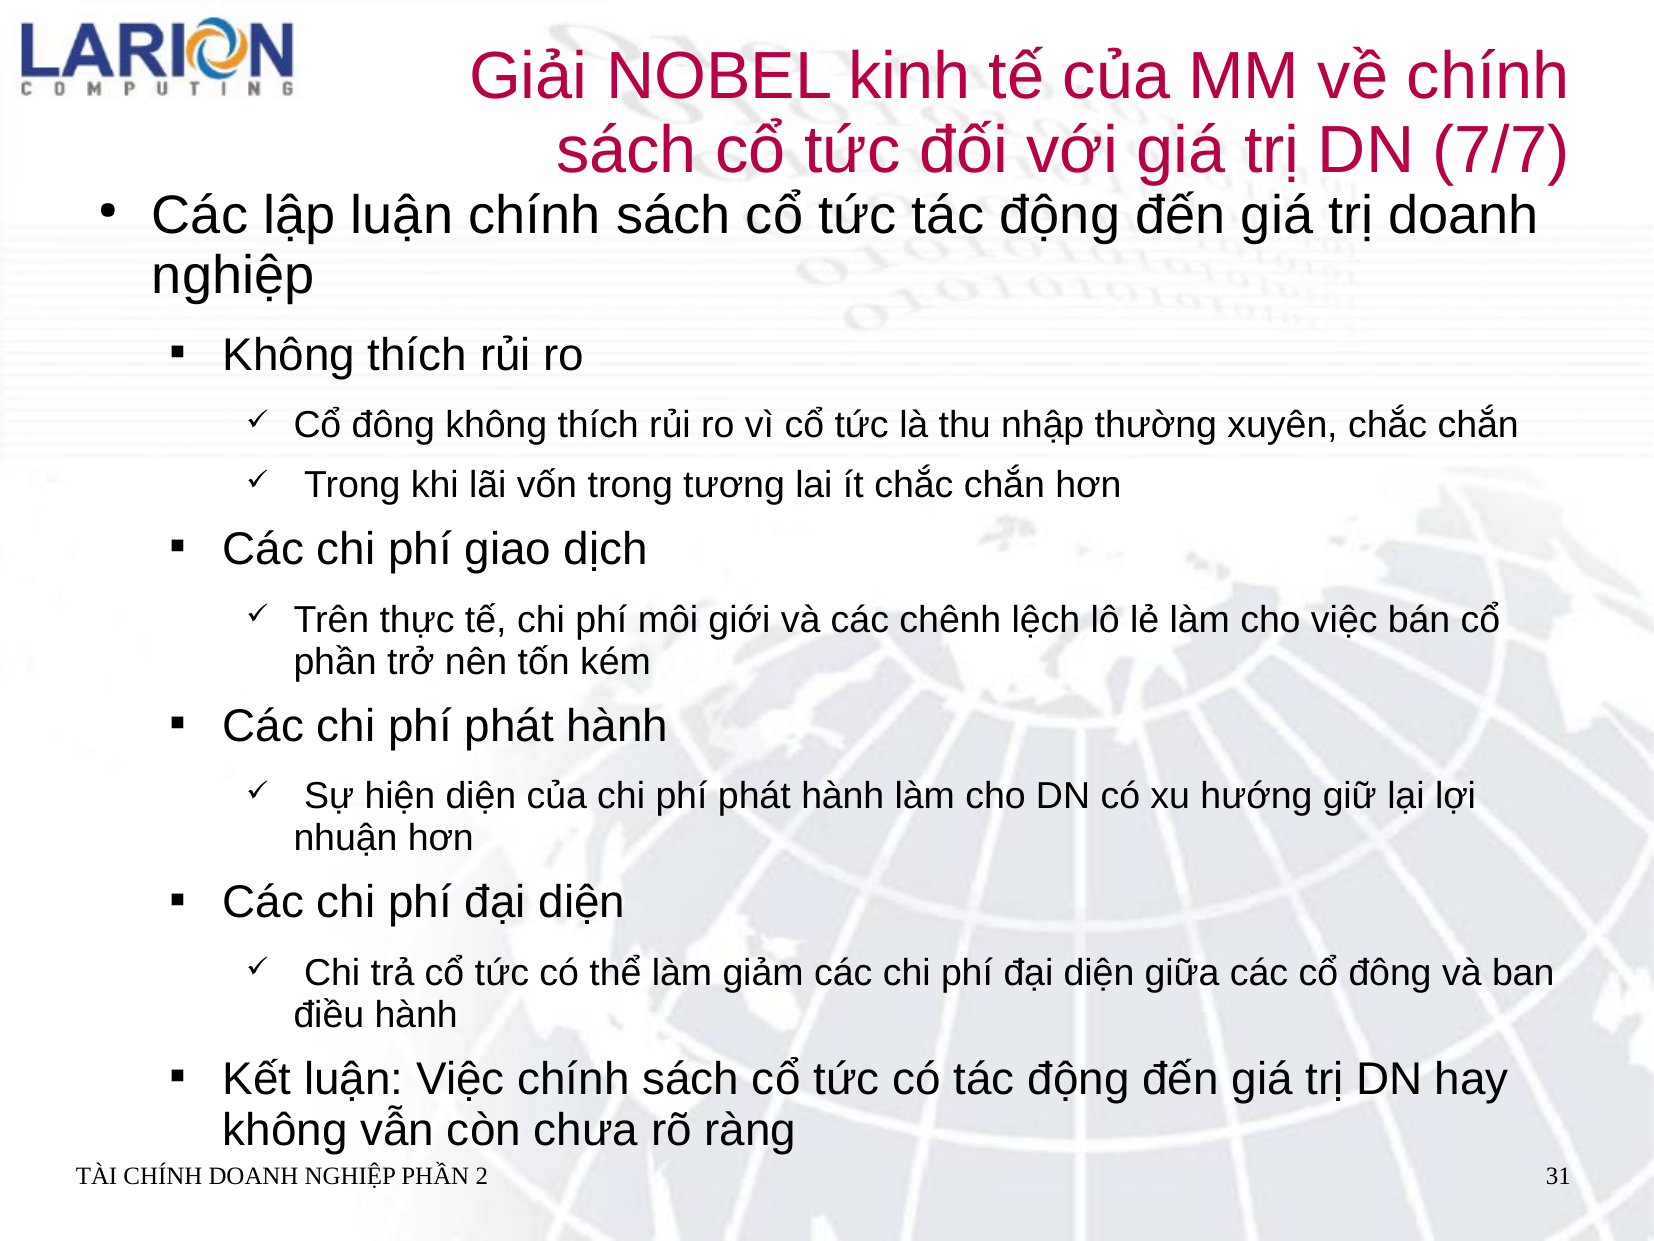

# Giải NOBEL kinh tế của MM về chính sách cổ tức đối với giá trị DN (7/7)
Các lập luận chính sách cổ tức tác động đến giá trị doanh nghiệp
Không thích rủi ro
Cổ đông không thích rủi ro vì cổ tức là thu nhập thường xuyên, chắc chắn
 Trong khi lãi vốn trong tương lai ít chắc chắn hơn
Các chi phí giao dịch
Trên thực tế, chi phí môi giới và các chênh lệch lô lẻ làm cho việc bán cổ phần trở nên tốn kém
Các chi phí phát hành
 Sự hiện diện của chi phí phát hành làm cho DN có xu hướng giữ lại lợi nhuận hơn
Các chi phí đại diện
 Chi trả cổ tức có thể làm giảm các chi phí đại diện giữa các cổ đông và ban điều hành
Kết luận: Việc chính sách cổ tức có tác động đến giá trị DN hay không vẫn còn chưa rõ ràng
TÀI CHÍNH DOANH NGHIỆP PHẦN 2
31